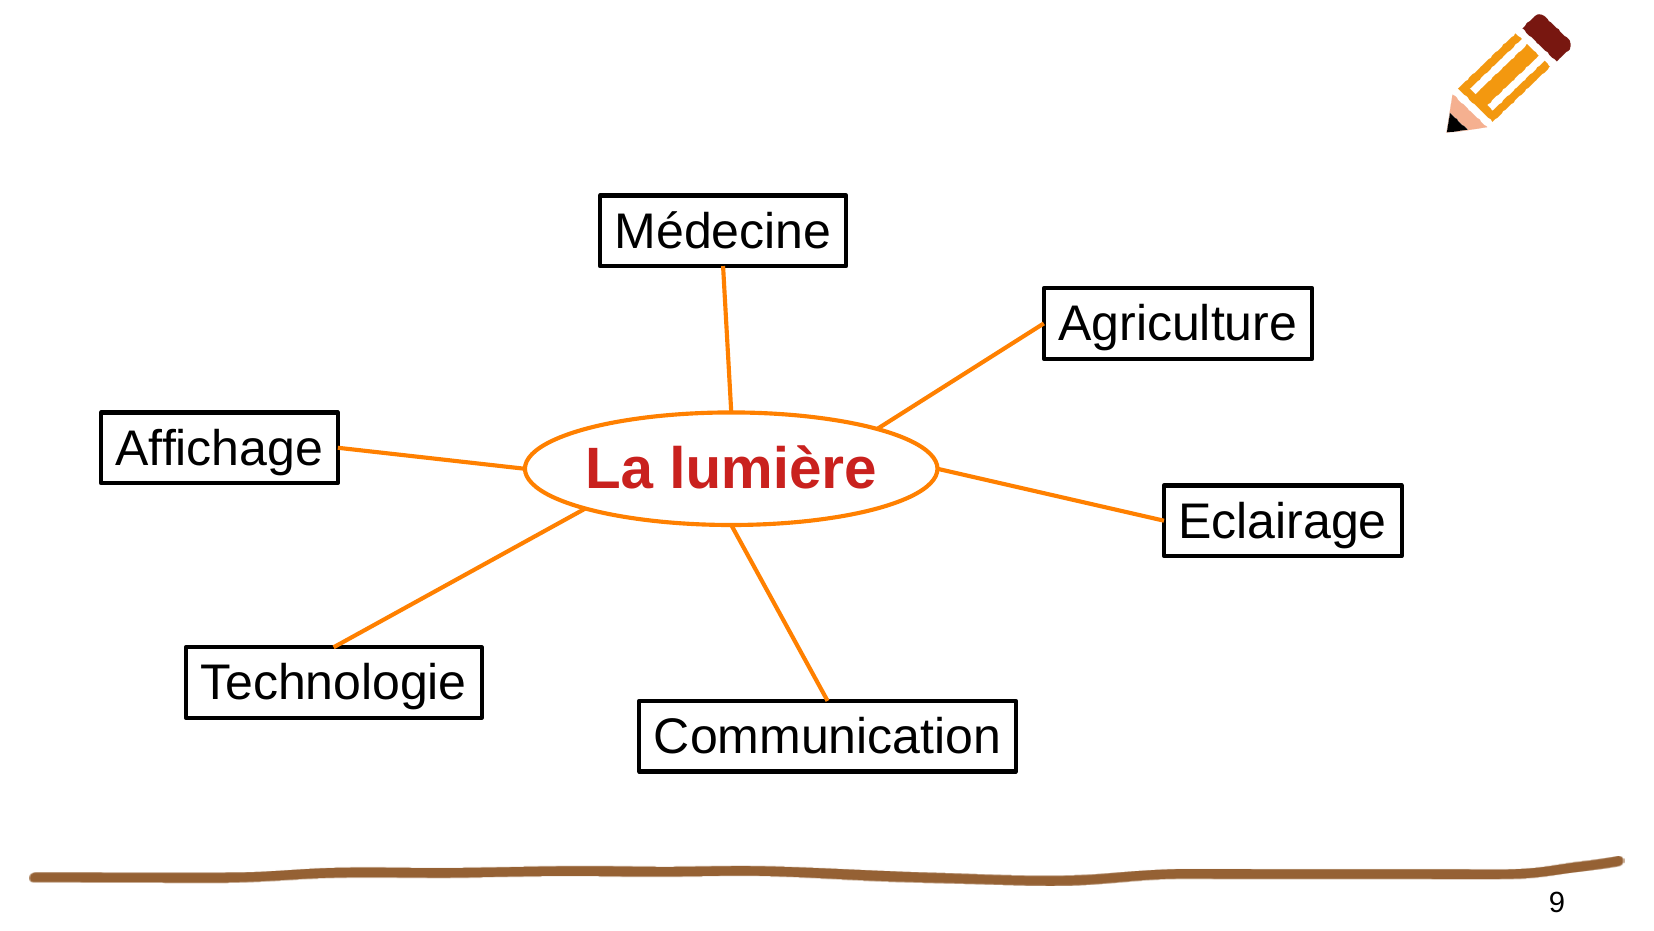

#
Médecine
Agriculture
Affichage
La lumière
Eclairage
Technologie
Communication
9